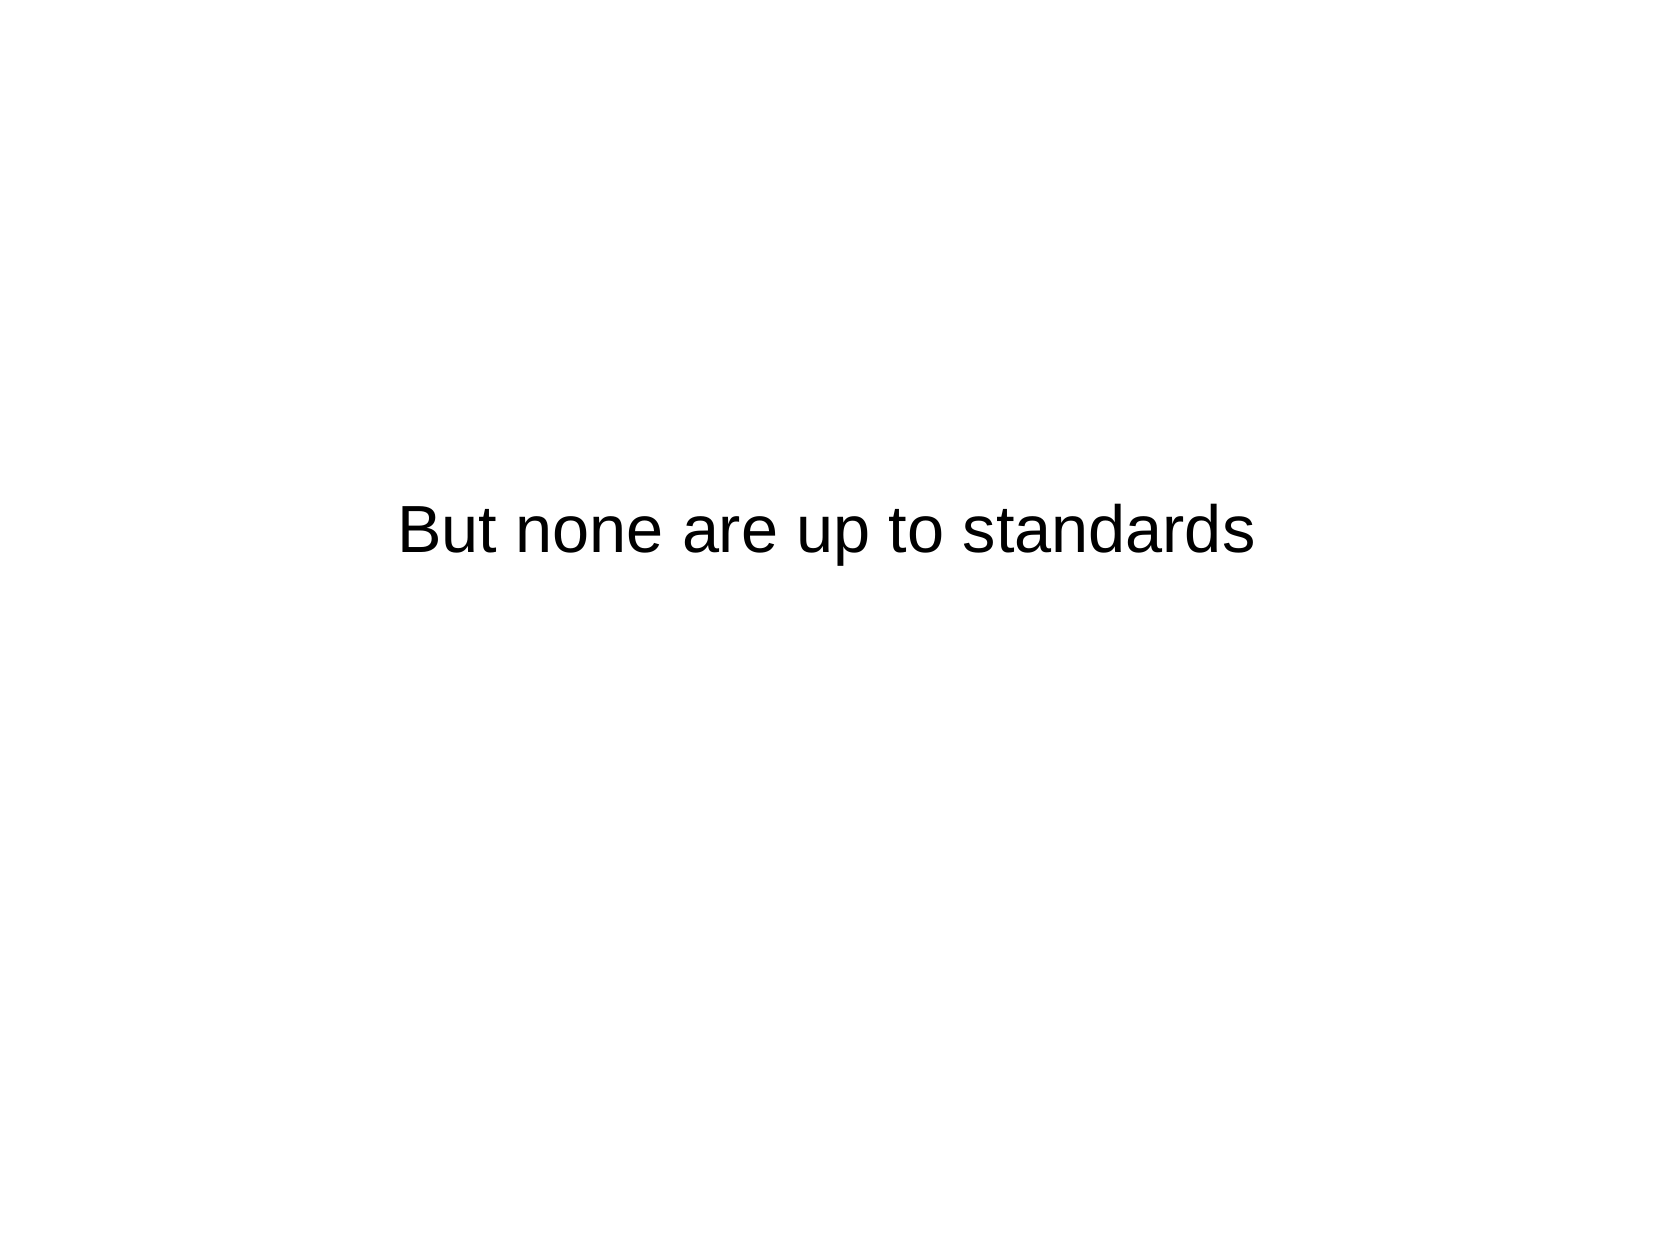

# But none are up to standards